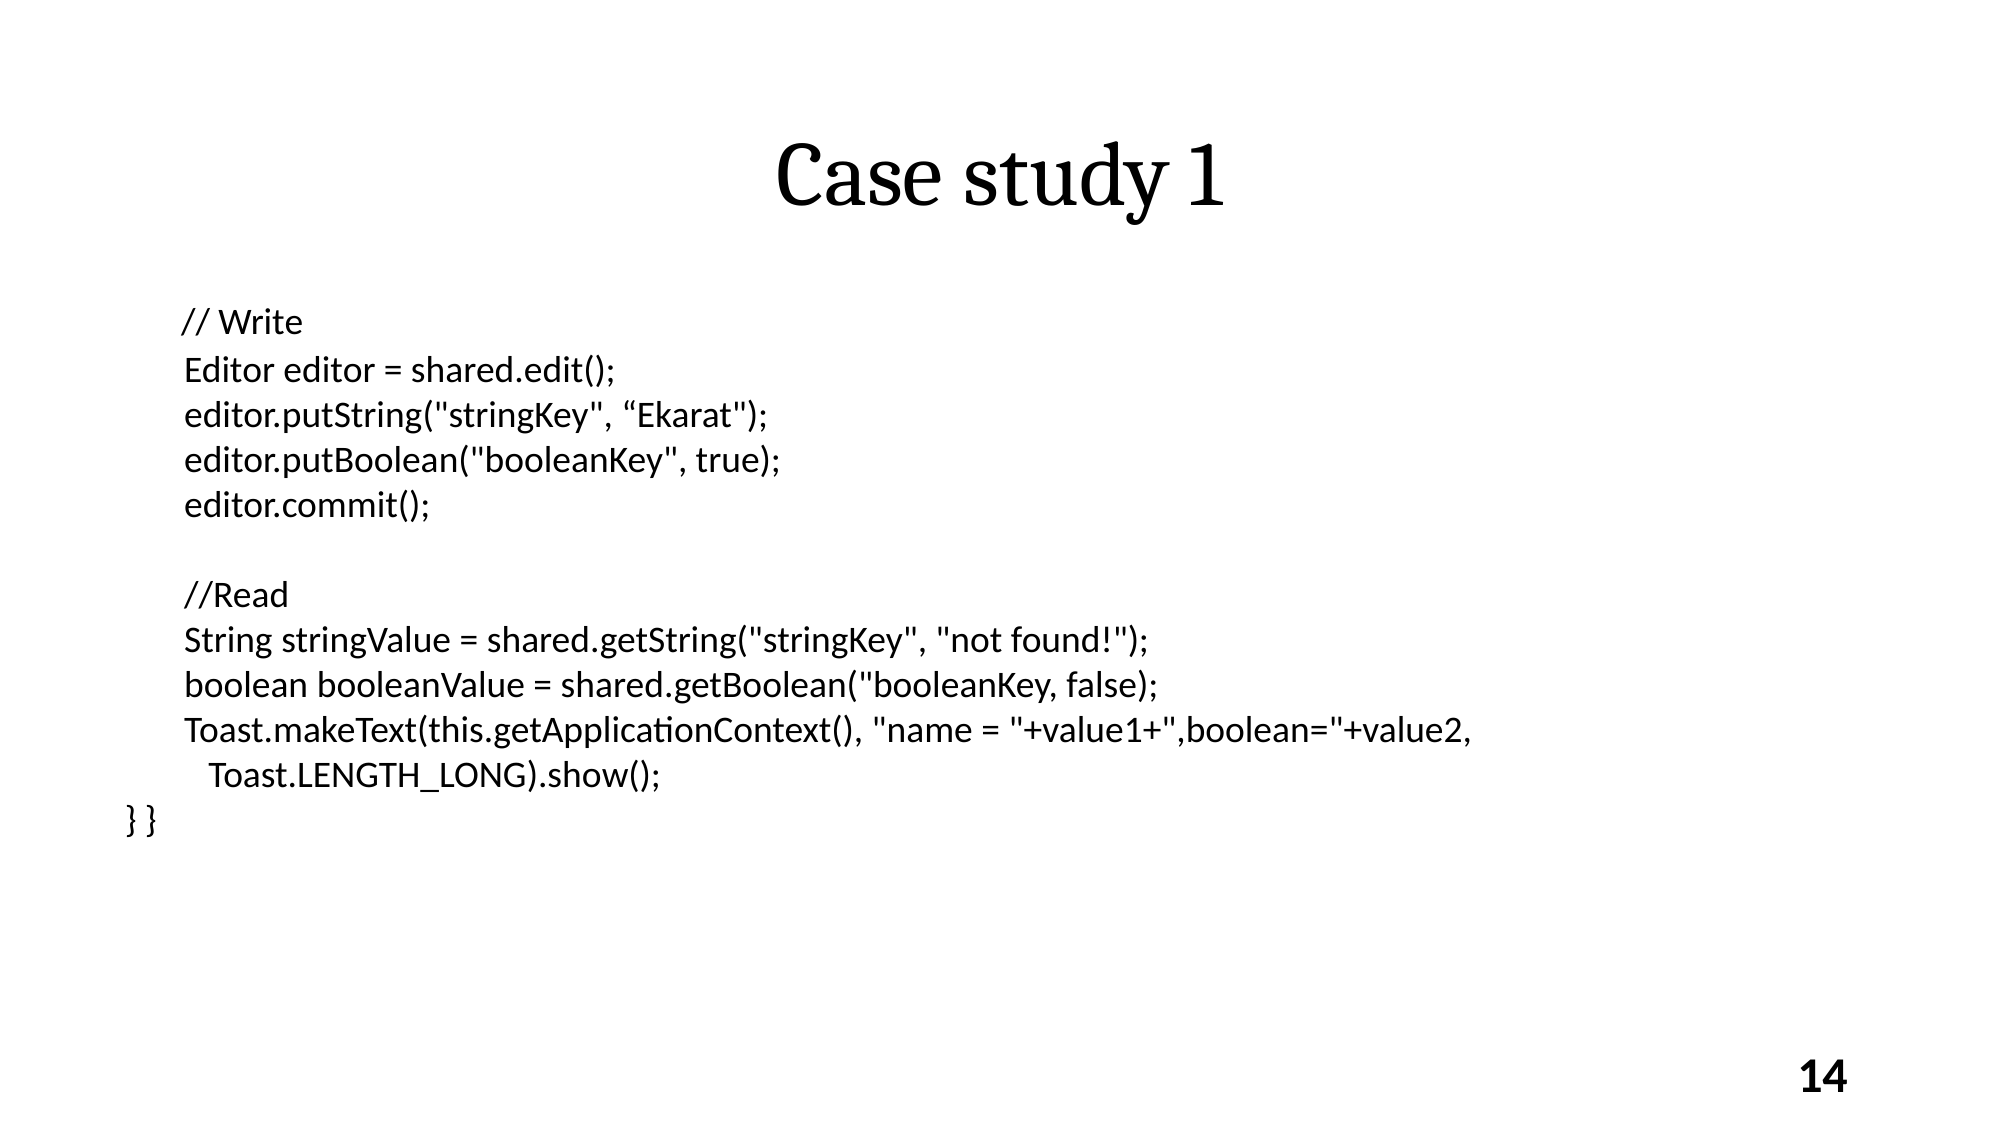

Case study 1
 // Write
 Editor editor = shared.edit();
 editor.putString("stringKey", “Ekarat");
 editor.putBoolean("booleanKey", true);
 editor.commit();
 //Read
 String stringValue = shared.getString("stringKey", "not found!");
 boolean booleanValue = shared.getBoolean("booleanKey, false);
 Toast.makeText(this.getApplicationContext(), "name = "+value1+",boolean="+value2,
	 Toast.LENGTH_LONG).show();
 } }